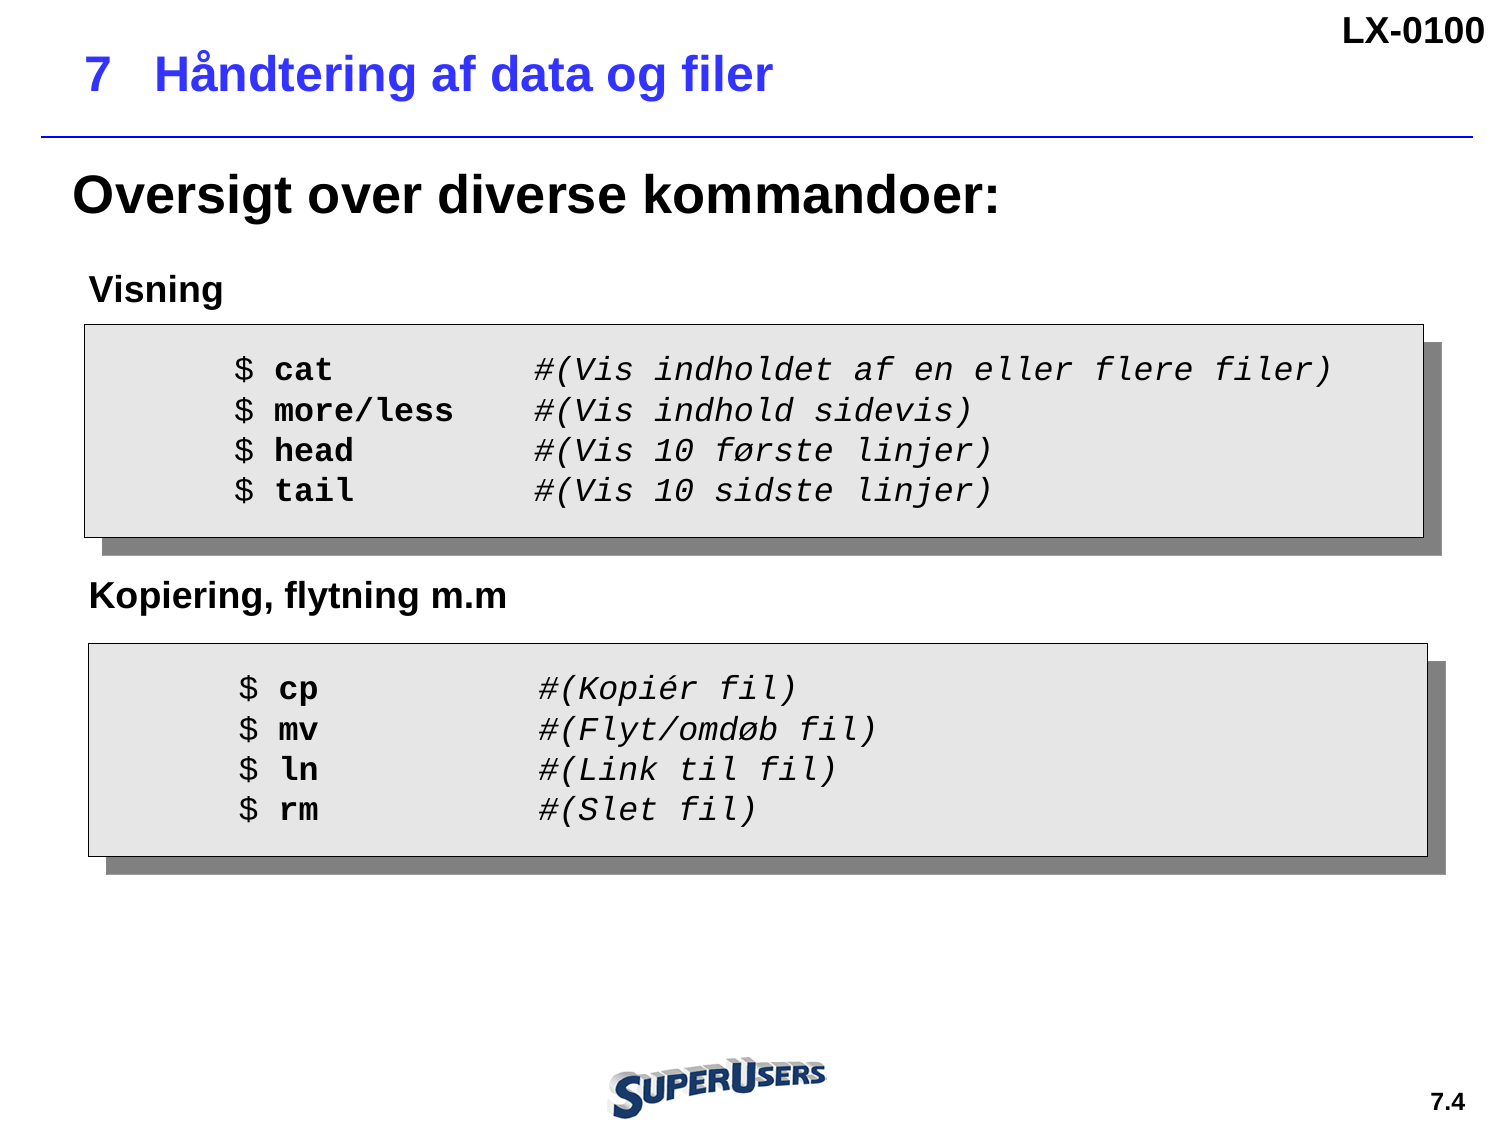

# 7 Håndtering af data og filer
Oversigt over diverse kommandoer:
Visning
	$ cat 		#(Vis indholdet af en eller flere filer)
	$ more/less 	#(Vis indhold sidevis)
	$ head		#(Vis 10 første linjer)
	$ tail		#(Vis 10 sidste linjer)
Kopiering, flytning m.m
	$ cp 		#(Kopiér fil)
	$ mv 		#(Flyt/omdøb fil)
	$ ln		#(Link til fil)
	$ rm		#(Slet fil)